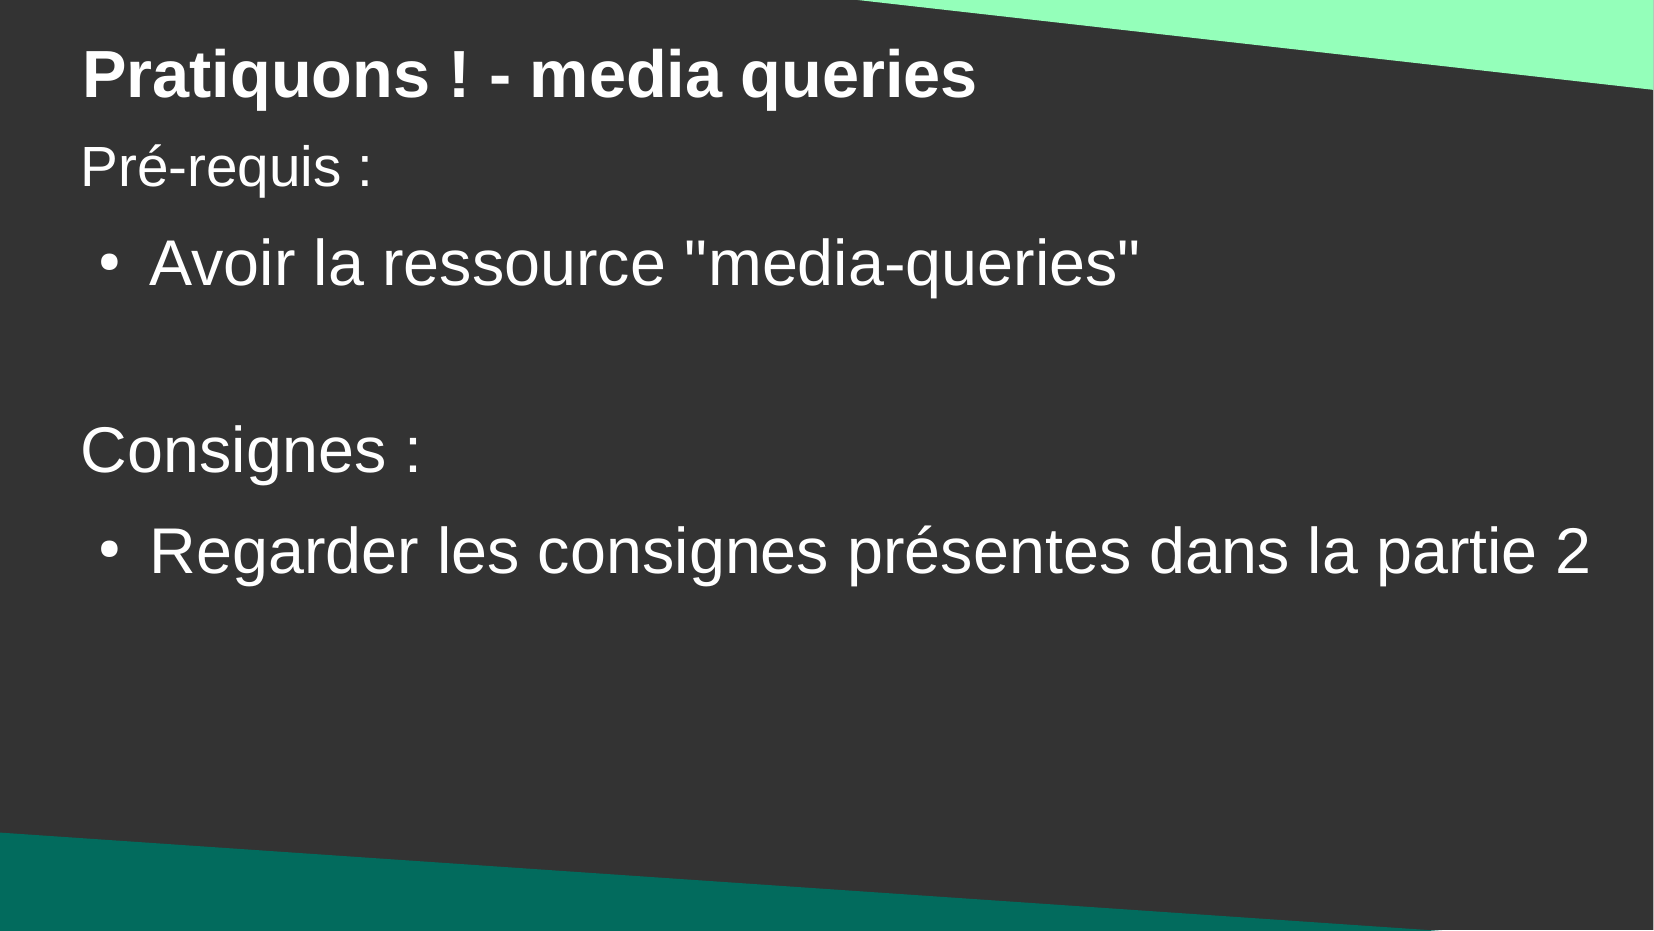

# Pratiquons ! - media queries
Pré-requis :
Avoir la ressource "media-queries"
Consignes :
Regarder les consignes présentes dans la partie 2